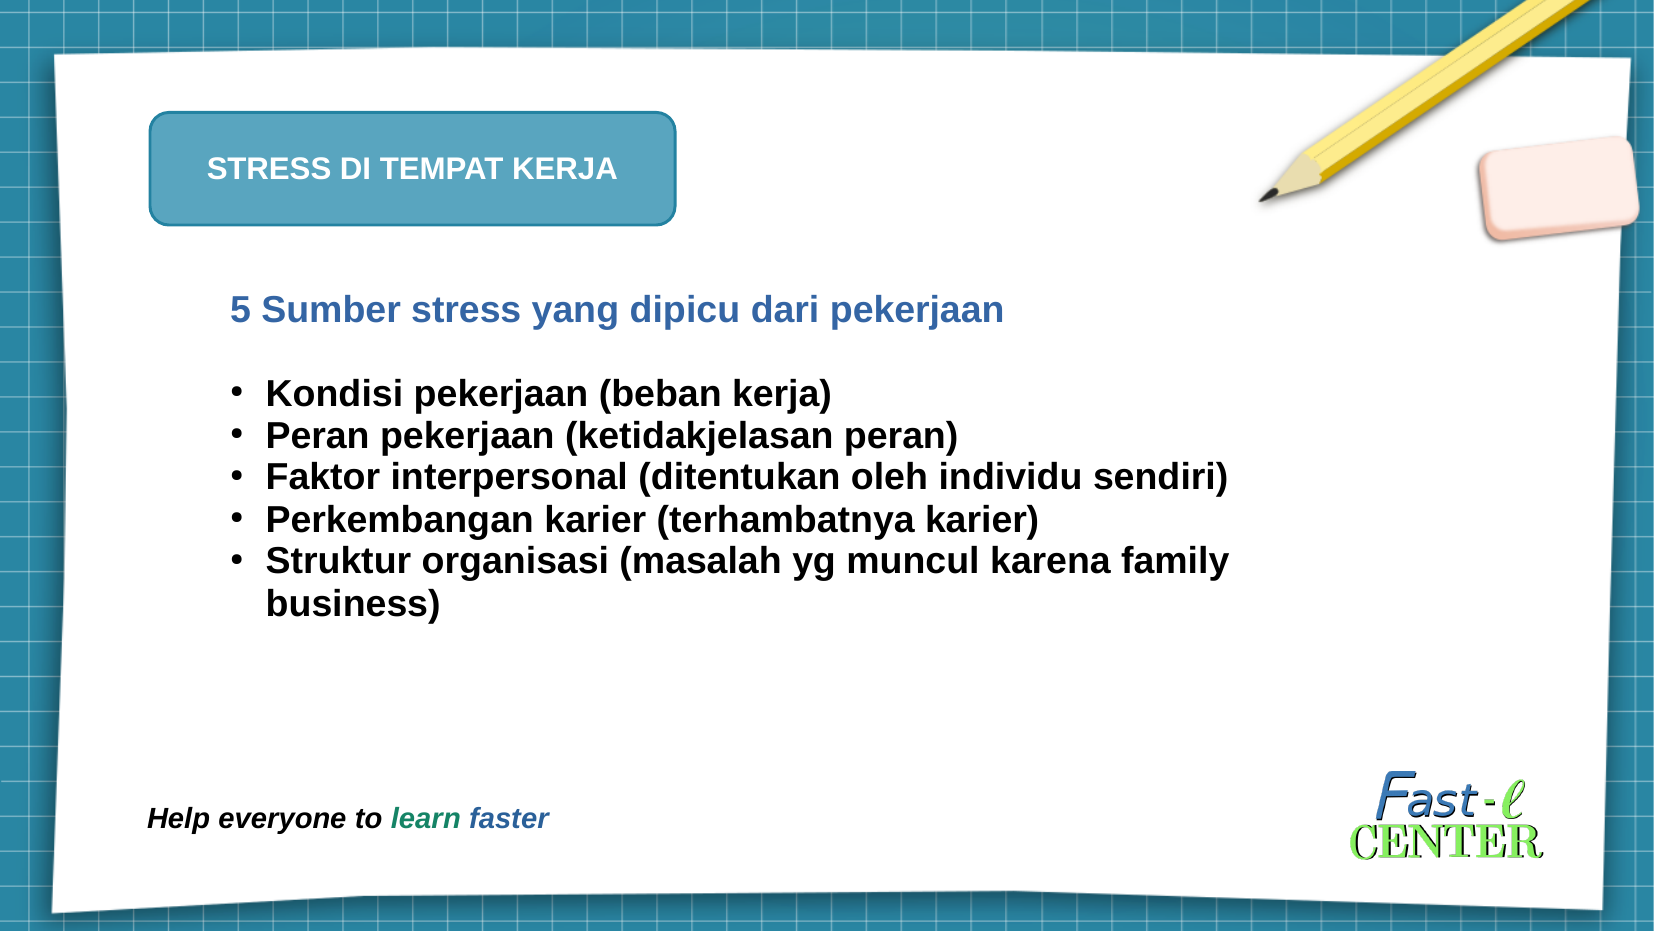

STRESS DI TEMPAT KERJA
5 Sumber stress yang dipicu dari pekerjaan
Kondisi pekerjaan (beban kerja)
Peran pekerjaan (ketidakjelasan peran)
Faktor interpersonal (ditentukan oleh individu sendiri)
Perkembangan karier (terhambatnya karier)
Struktur organisasi (masalah yg muncul karena family
business)
Help everyone to learn faster